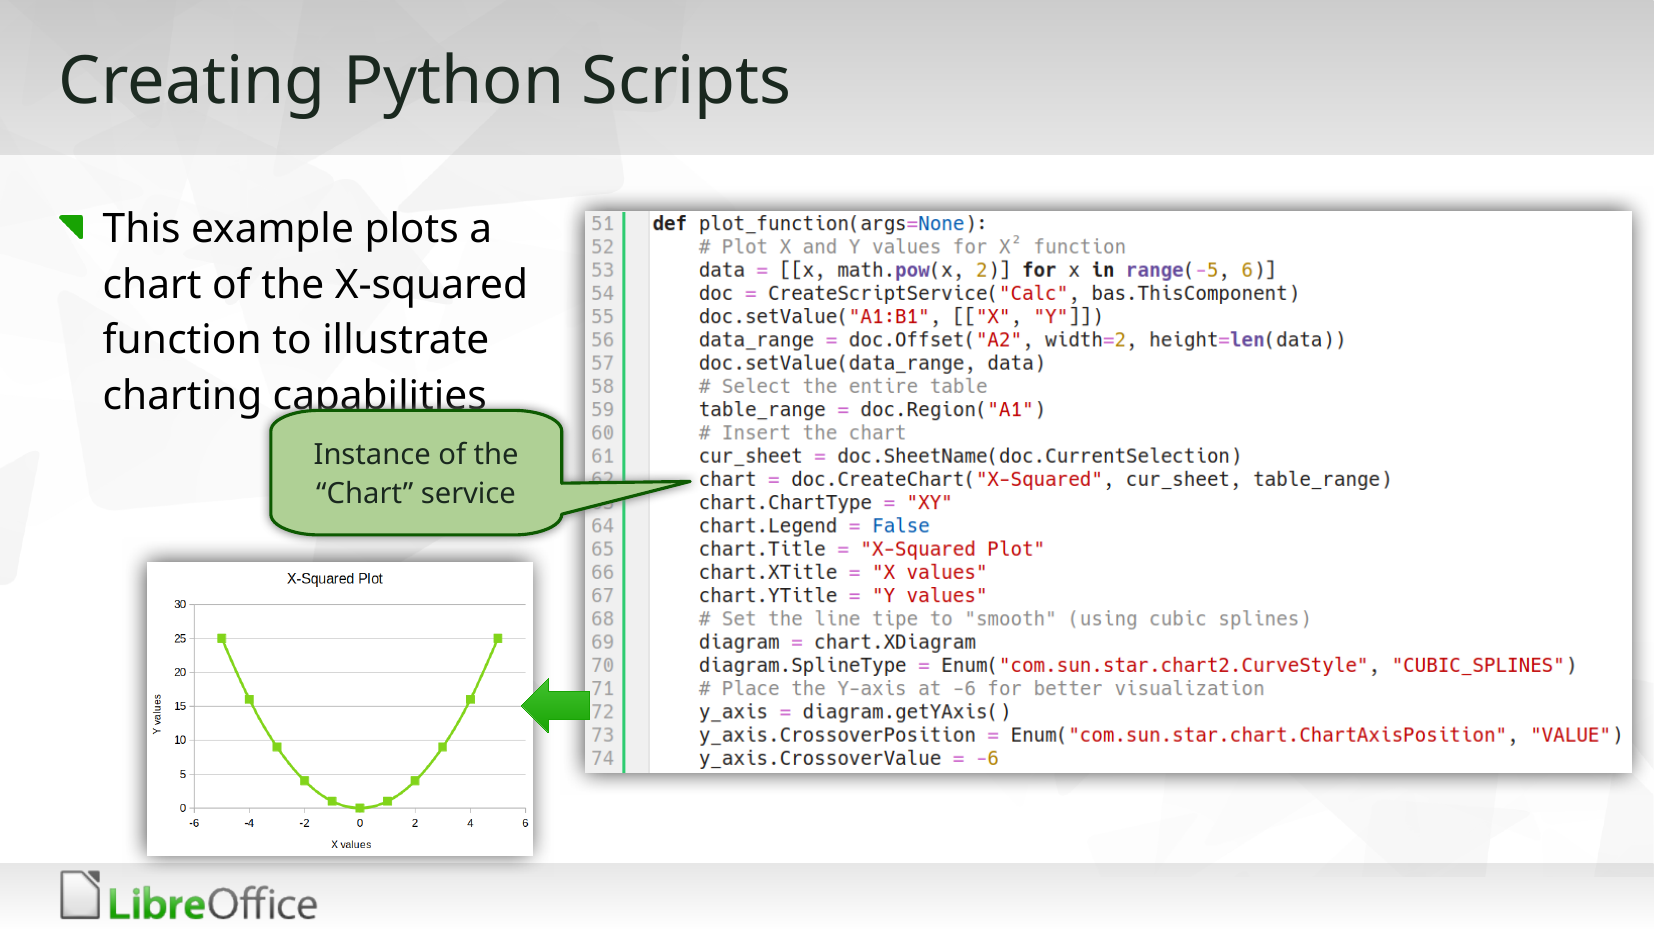

# Creating Python Scripts
This example plots a chart of the X-squared function to illustrate charting capabilities
Instance of the “Chart” service